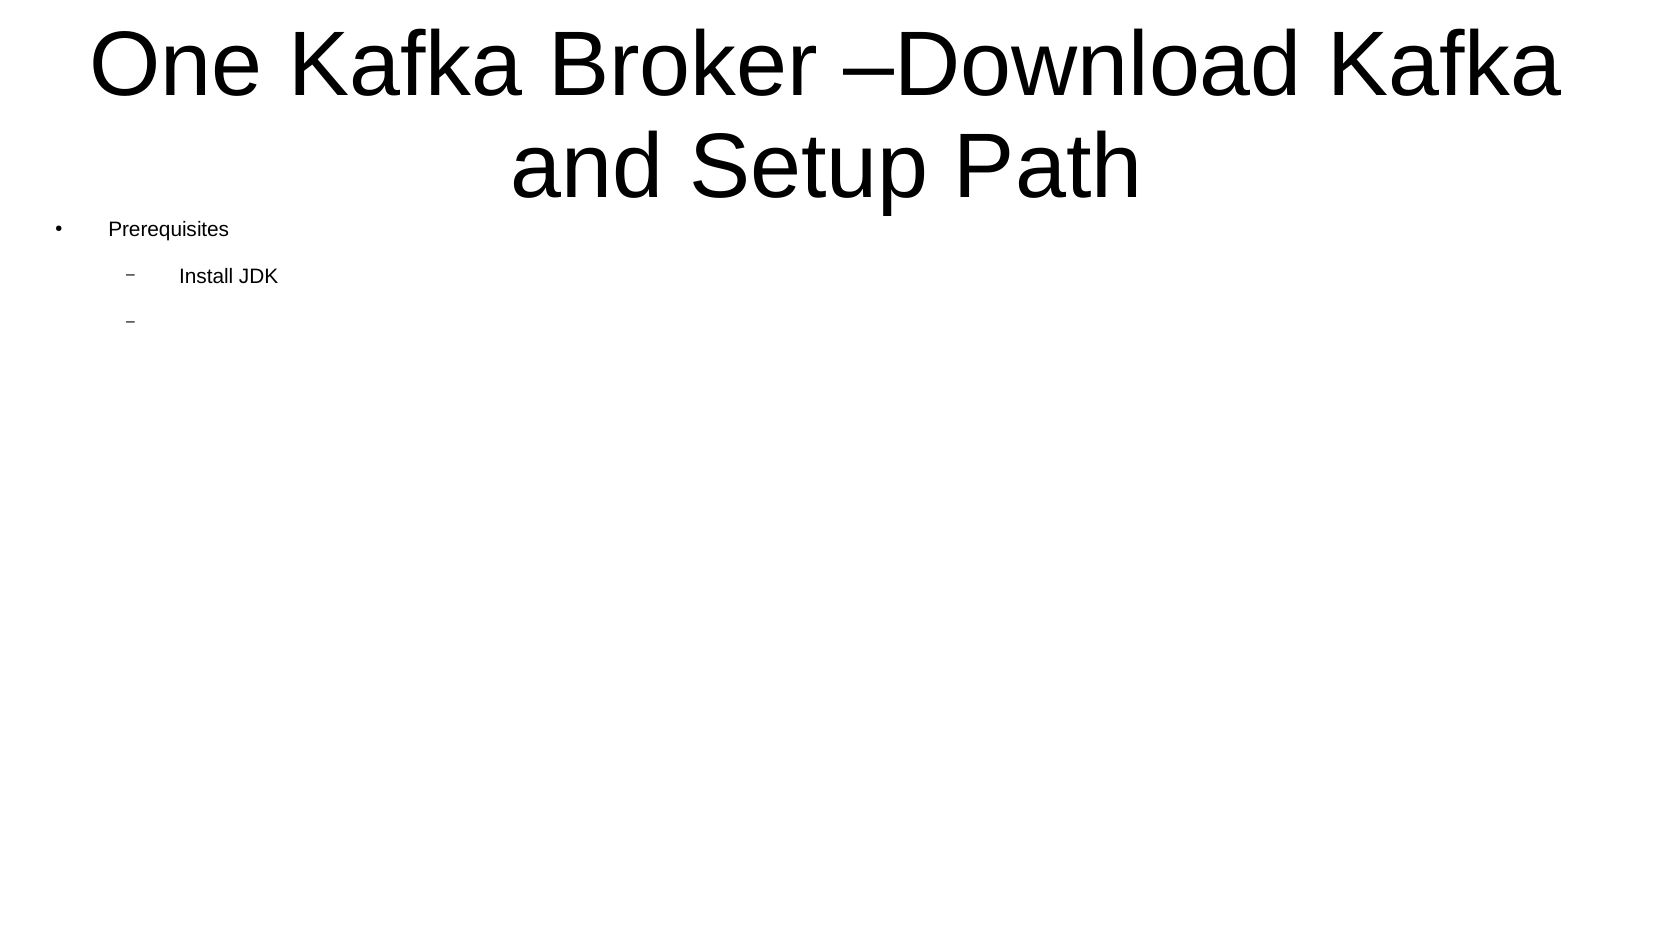

# One Kafka Broker –Download Kafka and Setup Path
Prerequisites
Install JDK